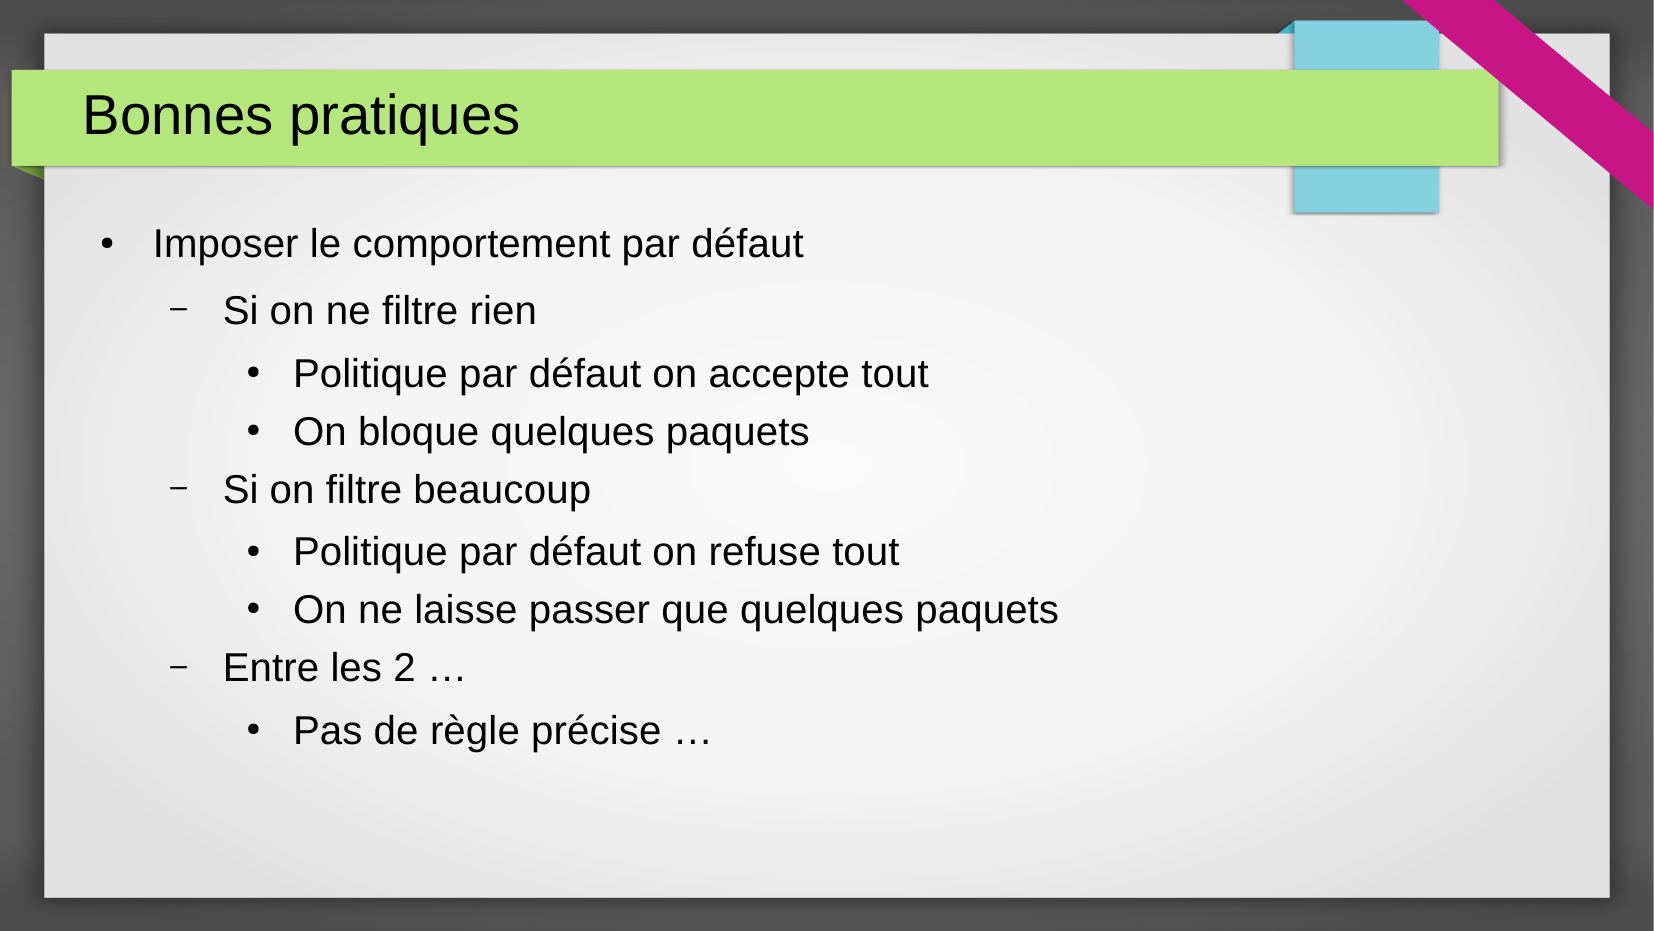

# Bonnes pratiques
Imposer le comportement par défaut
Si on ne filtre rien
Politique par défaut on accepte tout
On bloque quelques paquets
Si on filtre beaucoup
Politique par défaut on refuse tout
On ne laisse passer que quelques paquets
Entre les 2 …
Pas de règle précise …